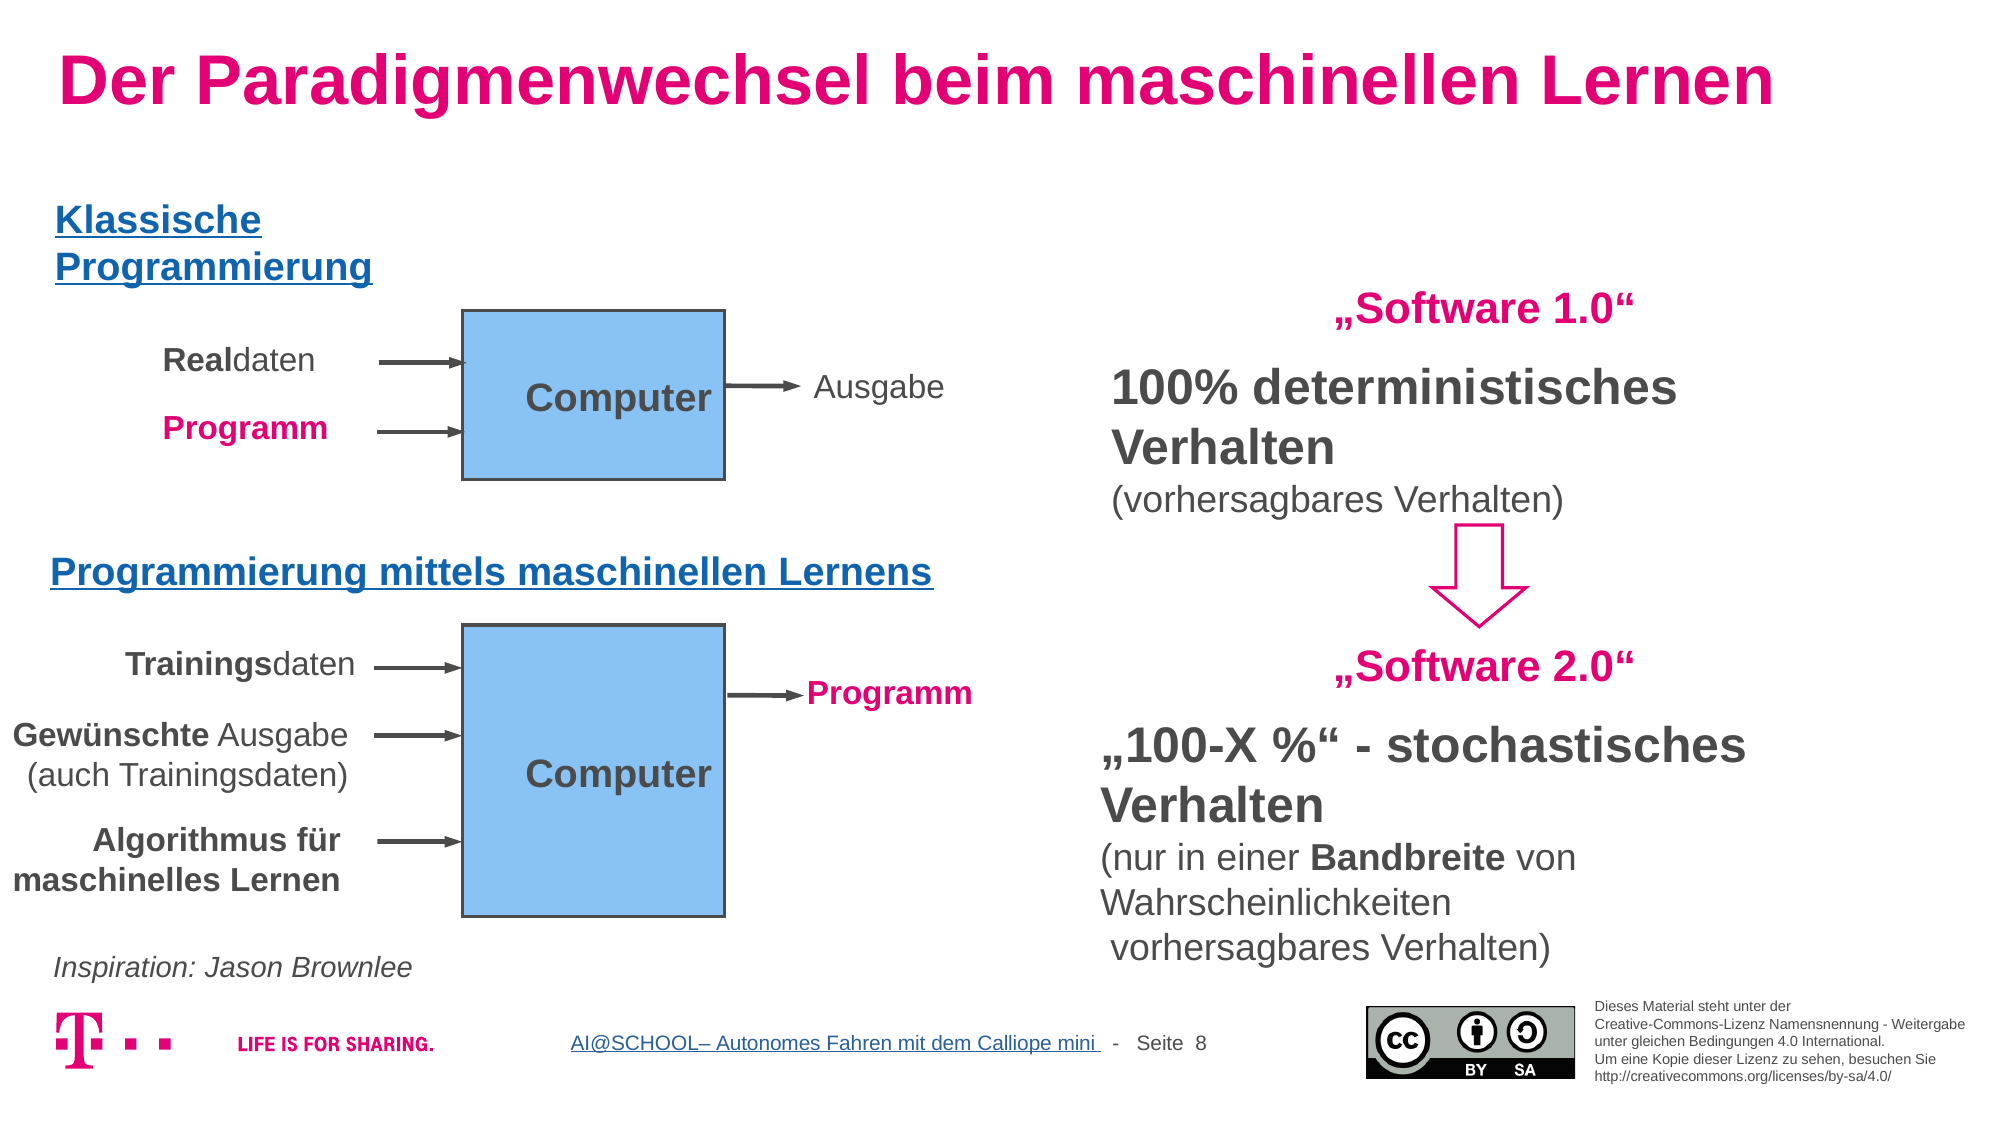

# Der Paradigmenwechsel beim maschinellen Lernen
Klassische Programmierung
„Software 1.0“
Computer
Realdaten
100% deterministisches Verhalten
(vorhersagbares Verhalten)
Ausgabe
Programm
Programmierung mittels maschinellen Lernens
Computer
„Software 2.0“
Trainingsdaten
Programm
„100-X %“ - stochastisches Verhalten
(nur in einer Bandbreite von Wahrscheinlichkeiten
 vorhersagbares Verhalten)
Gewünschte Ausgabe
(auch Trainingsdaten)
Algorithmus für
maschinelles Lernen
Inspiration: Jason Brownlee